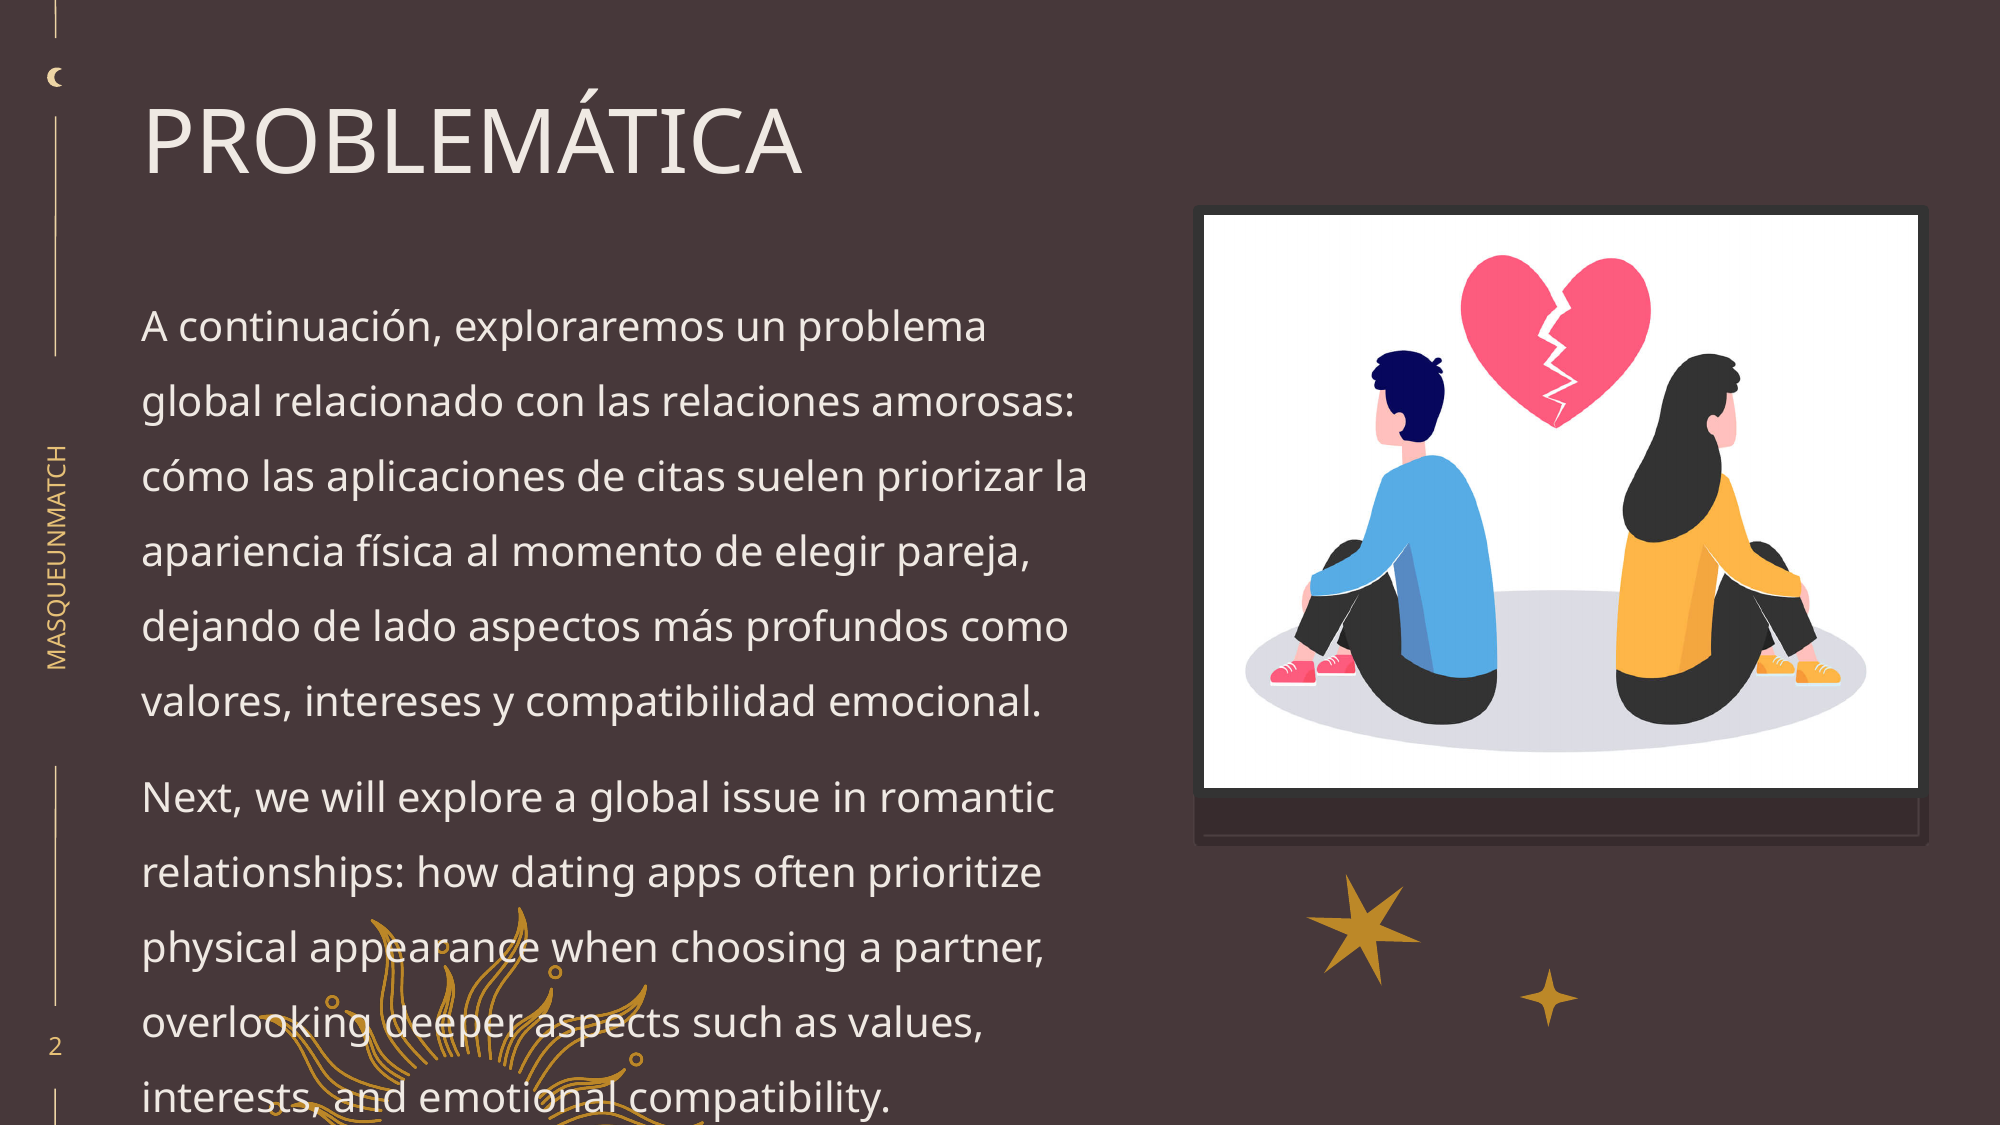

# PROBLEMÁTICA
A continuación, exploraremos un problema global relacionado con las relaciones amorosas: cómo las aplicaciones de citas suelen priorizar la apariencia física al momento de elegir pareja, dejando de lado aspectos más profundos como valores, intereses y compatibilidad emocional.
Next, we will explore a global issue in romantic relationships: how dating apps often prioritize physical appearance when choosing a partner, overlooking deeper aspects such as values, interests, and emotional compatibility.
MASQUEUNMATCH